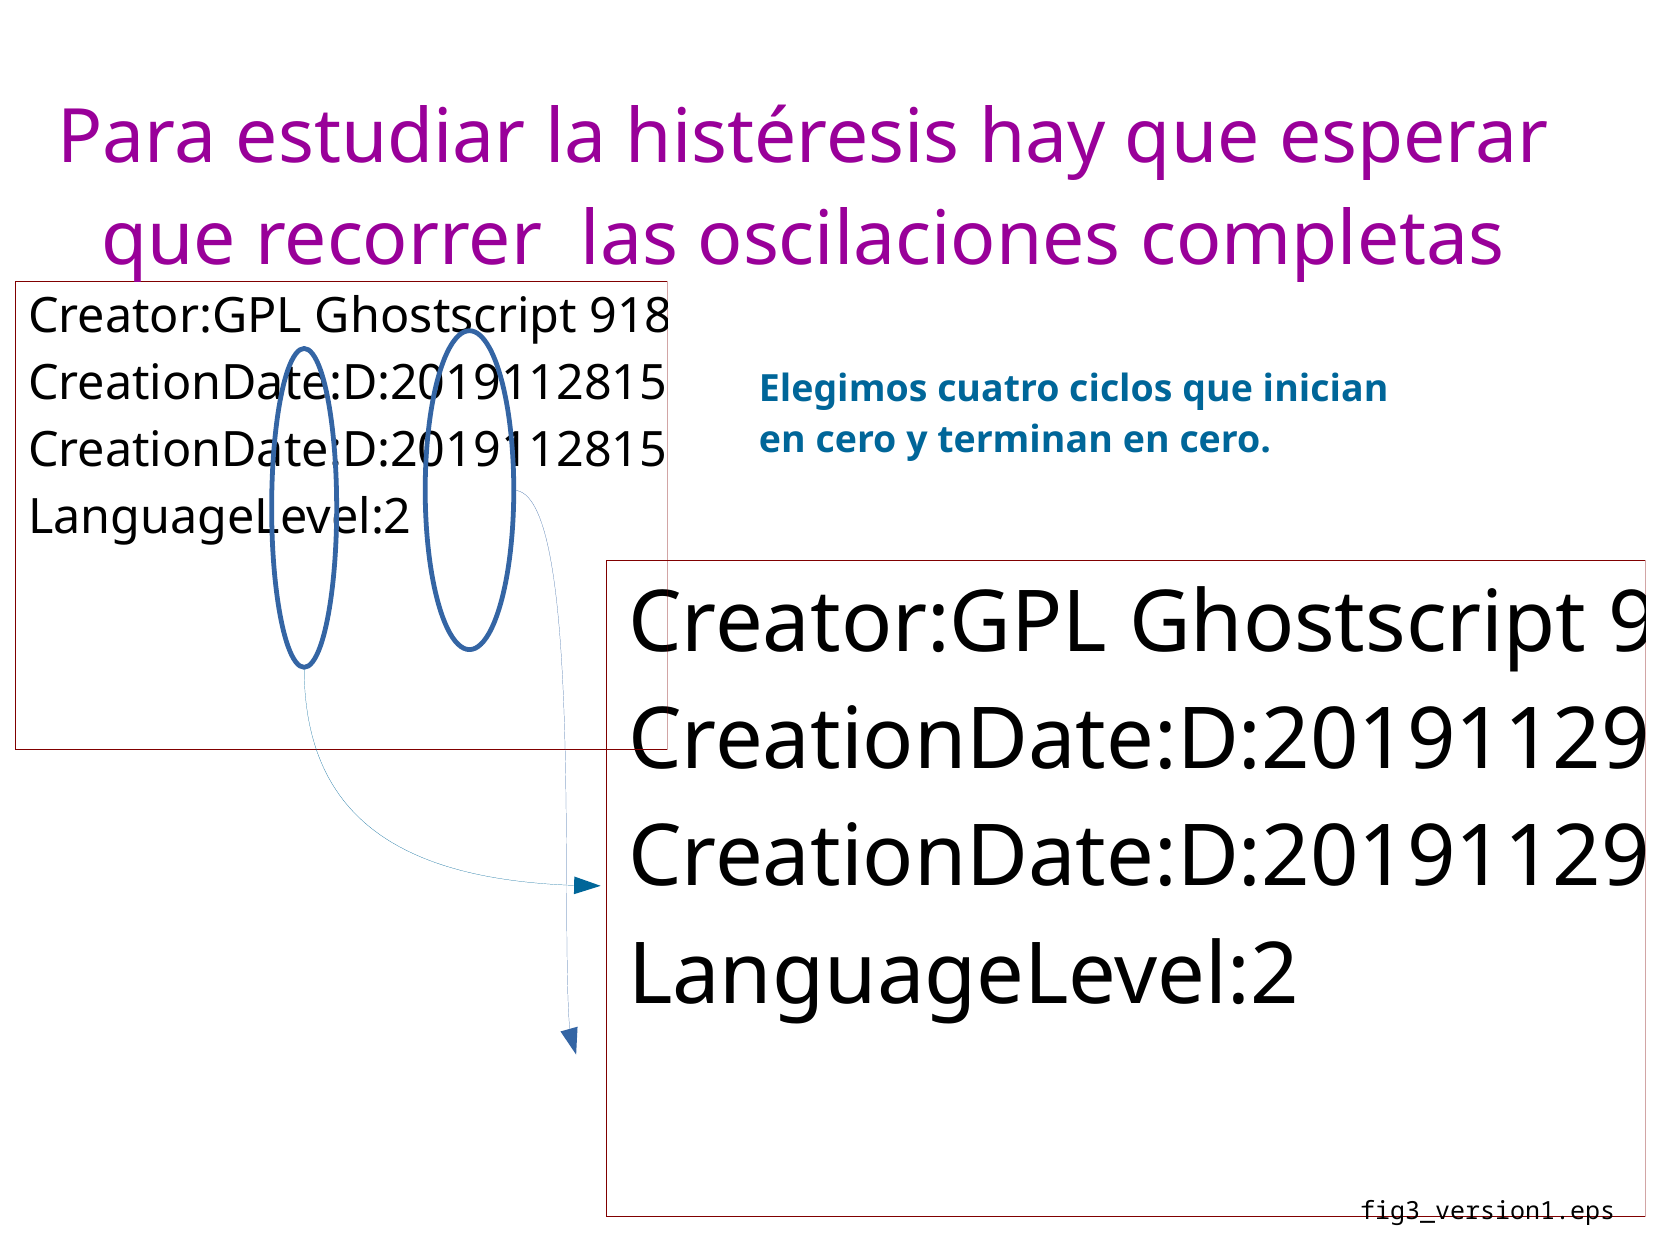

Para estudiar la histéresis hay que esperar que recorrer las oscilaciones completas
Elegimos cuatro ciclos que inician en cero y terminan en cero.
fig3_version1.eps